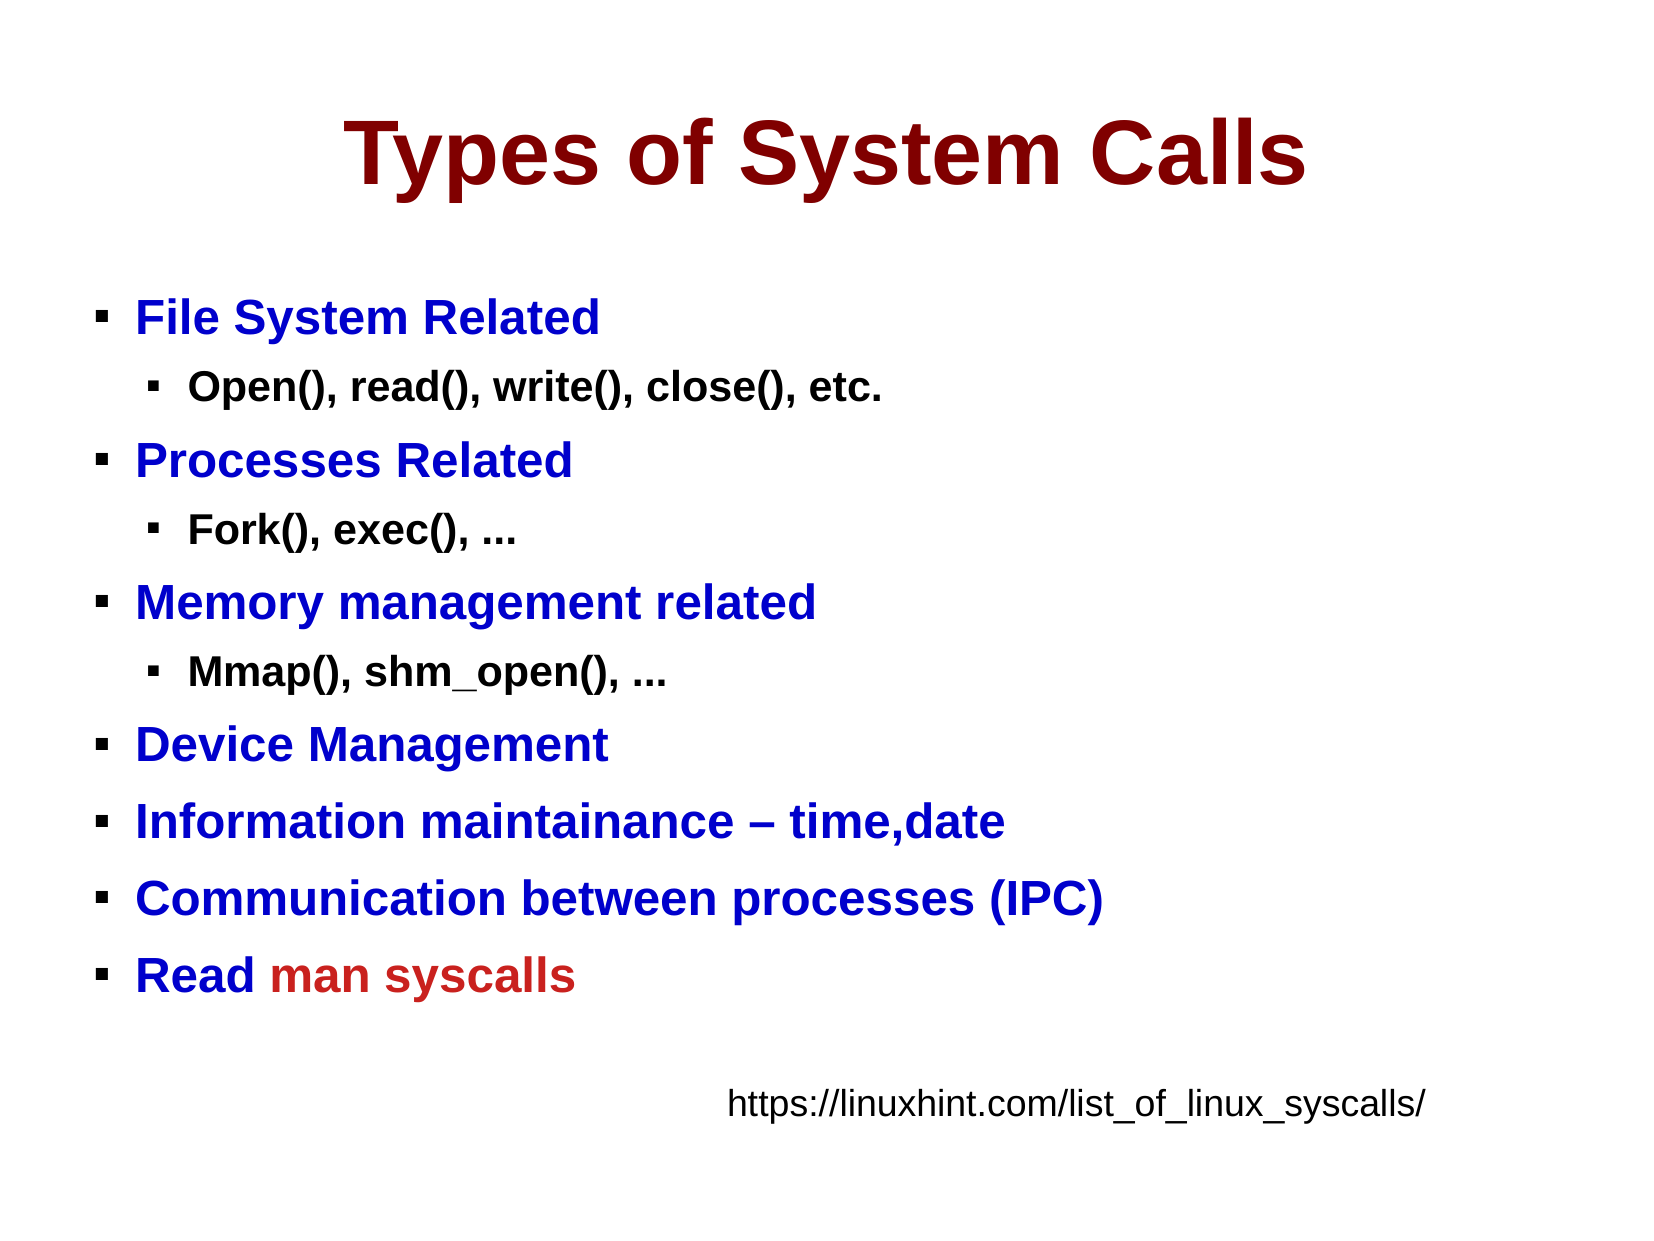

# Types of System Calls
File System Related
Open(), read(), write(), close(), etc.
Processes Related
Fork(), exec(), ...
Memory management related
Mmap(), shm_open(), ...
Device Management
Information maintainance – time,date
Communication between processes (IPC)
Read man syscalls
https://linuxhint.com/list_of_linux_syscalls/